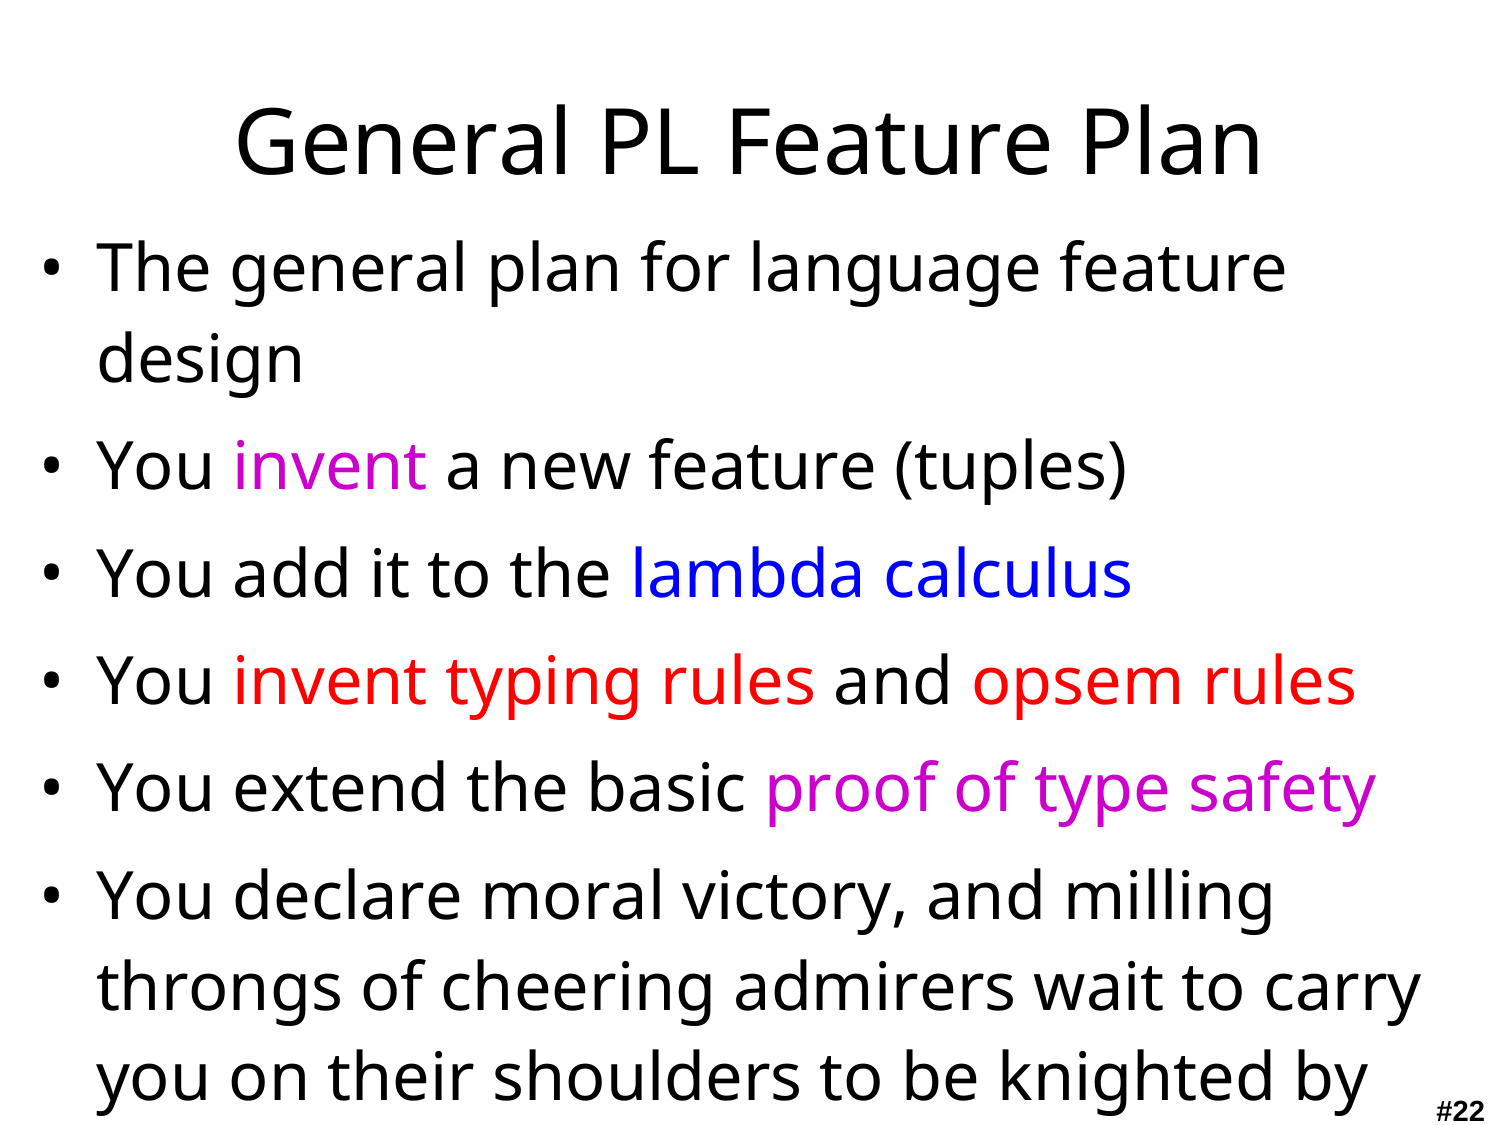

# General PL Feature Plan
The general plan for language feature design
You invent a new feature (tuples)
You add it to the lambda calculus
You invent typing rules and opsem rules
You extend the basic proof of type safety
You declare moral victory, and milling throngs of cheering admirers wait to carry you on their shoulders to be knighted by the Queen, etc.
22